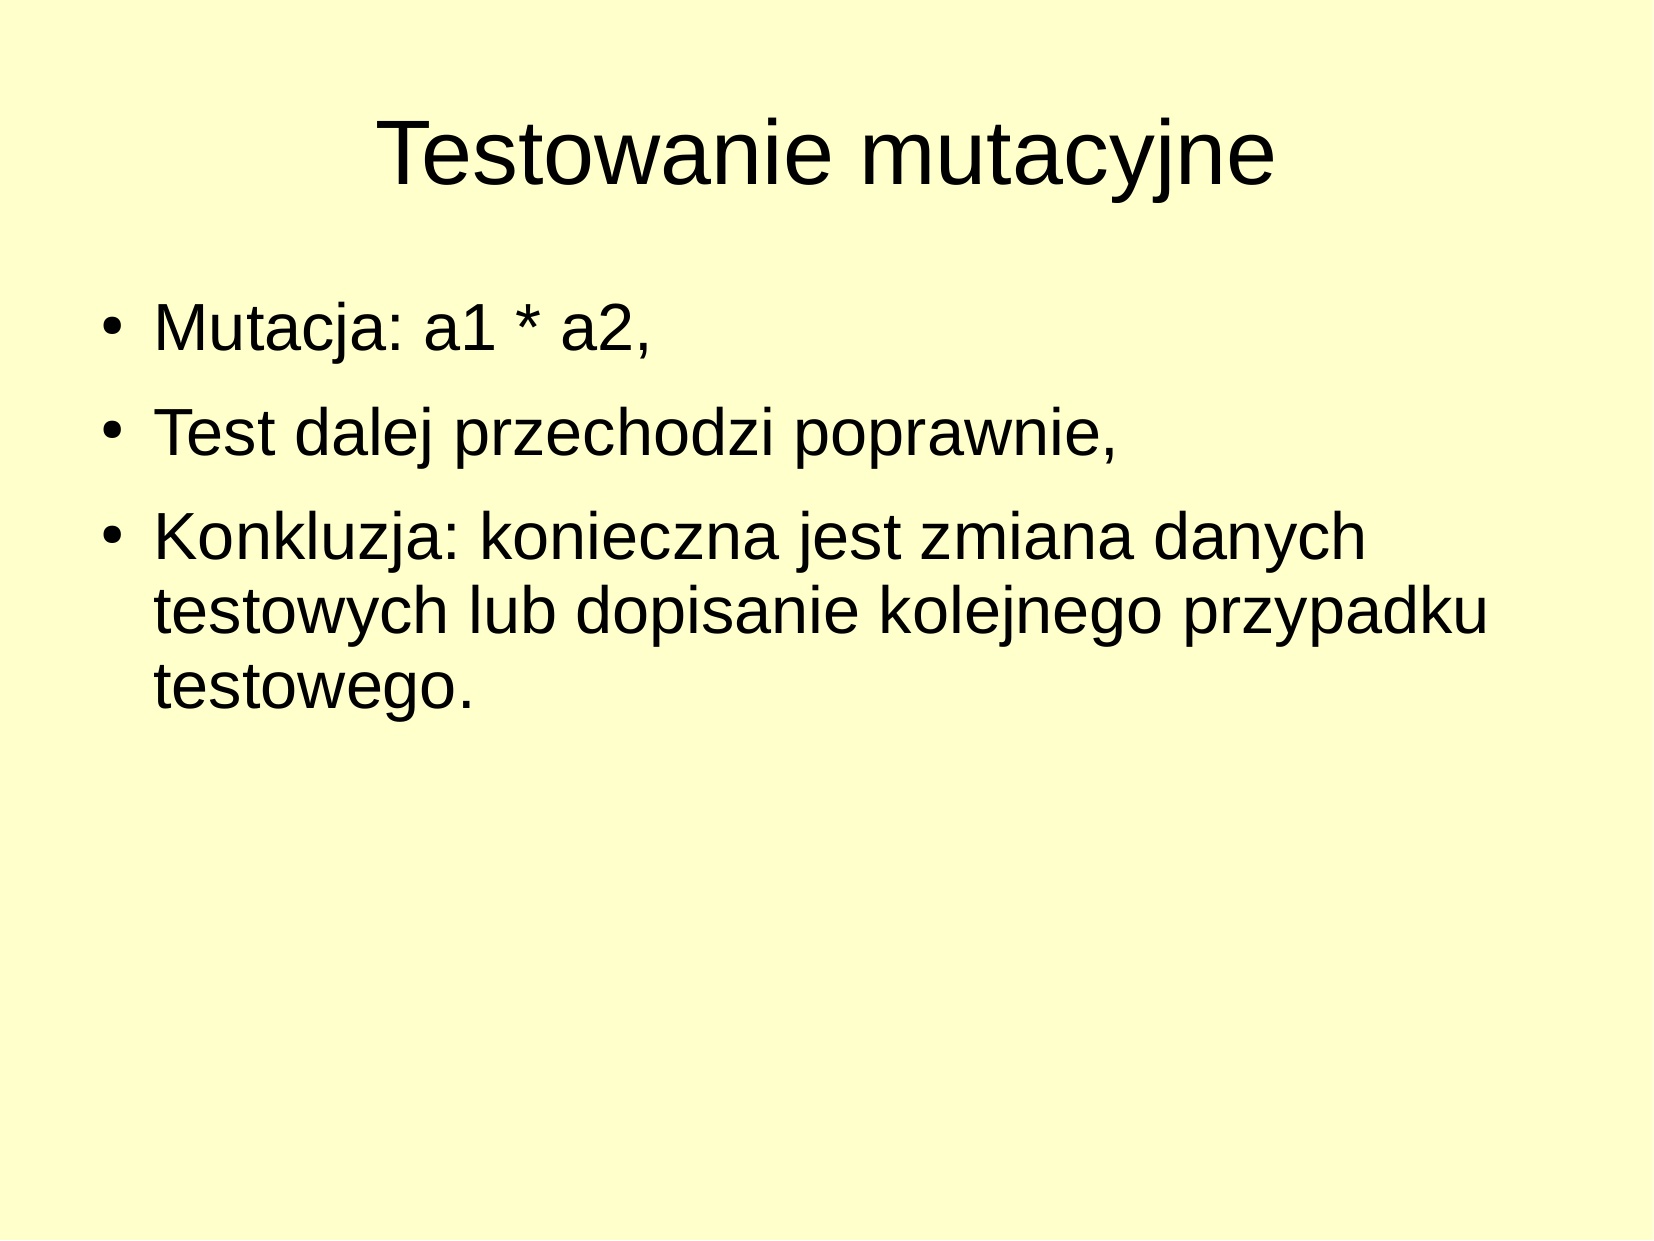

# Testowanie mutacyjne
Mutacja: a1 * a2,
Test dalej przechodzi poprawnie,
Konkluzja: konieczna jest zmiana danych testowych lub dopisanie kolejnego przypadku testowego.